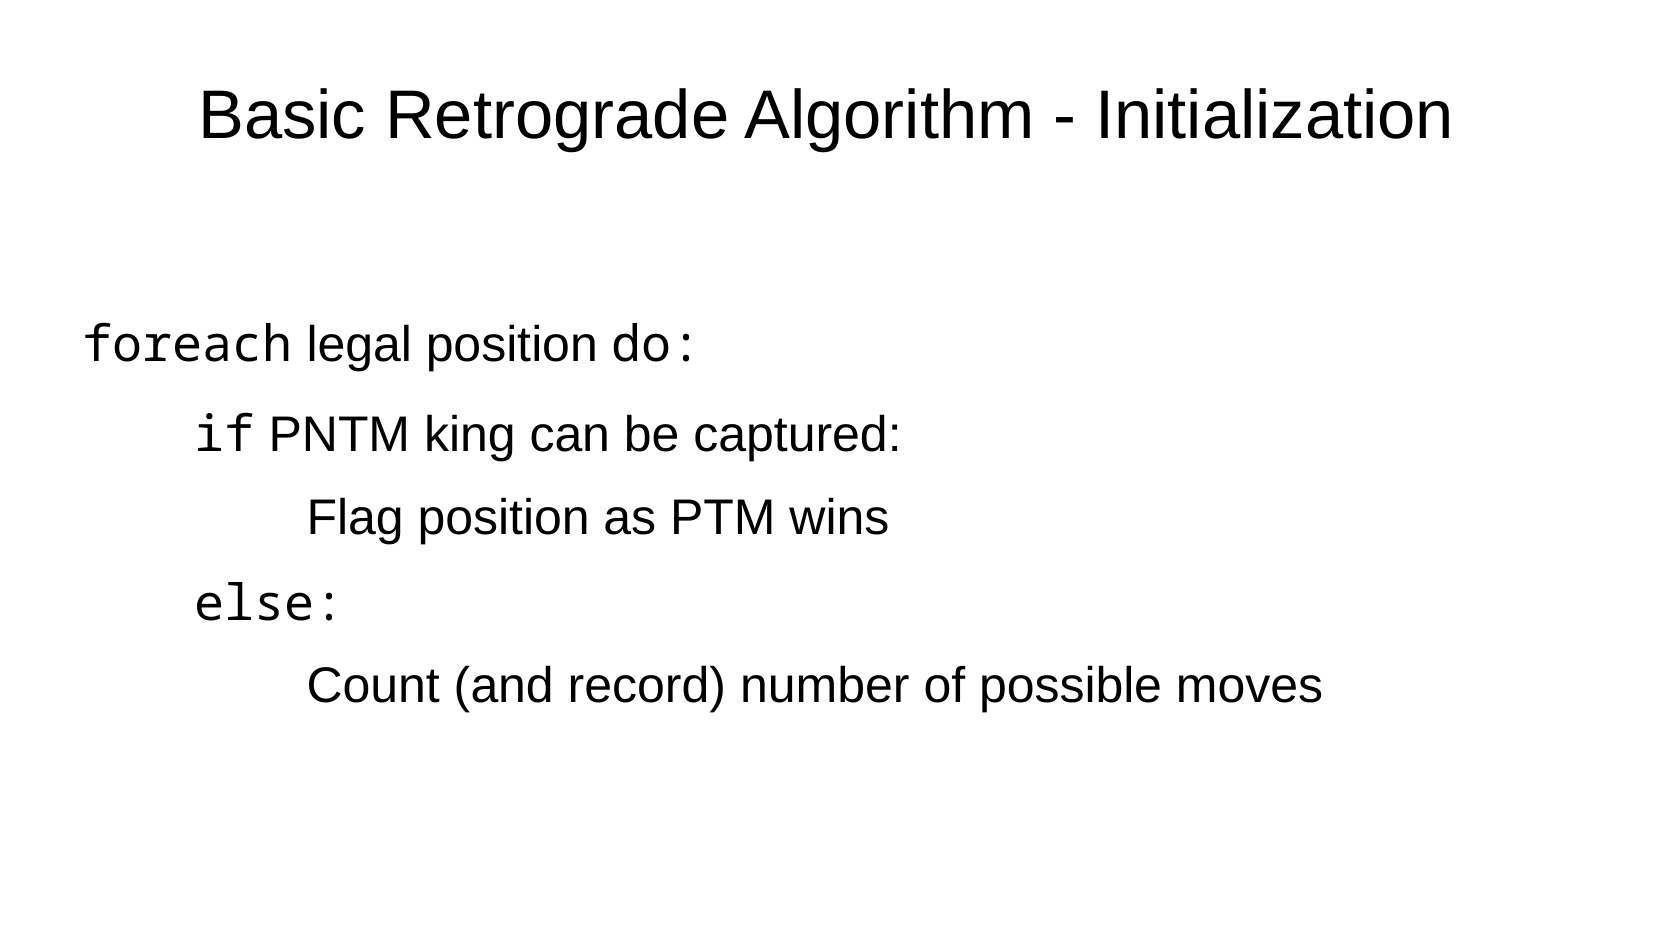

# Basic Retrograde Algorithm - Initialization
foreach legal position do:
 if PNTM king can be captured:
 Flag position as PTM wins
 else:
 Count (and record) number of possible moves